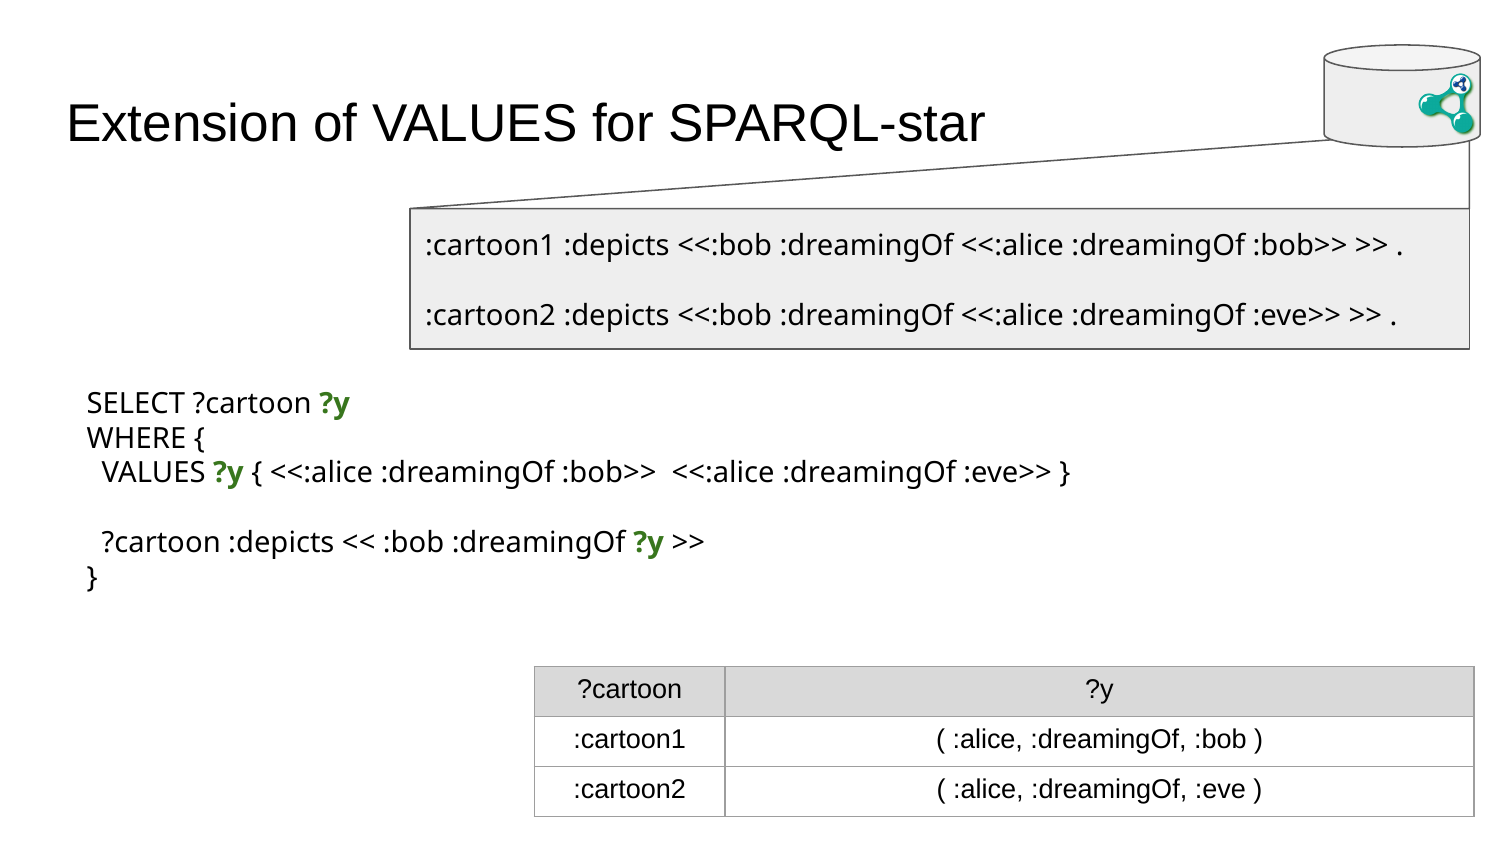

# Extension of VALUES for SPARQL-star
:cartoon1 :depicts <<:bob :dreamingOf <<:alice :dreamingOf :bob>> >> .
:cartoon2 :depicts <<:bob :dreamingOf <<:alice :dreamingOf :eve>> >> .
SELECT ?cartoon ?y
WHERE {
 VALUES ?y { <<:alice :dreamingOf :bob>> <<:alice :dreamingOf :eve>> }
 ?cartoon :depicts << :bob :dreamingOf ?y >>
}
| ?cartoon | ?y |
| --- | --- |
| :cartoon1 | ( :alice, :dreamingOf, :bob ) |
| :cartoon2 | ( :alice, :dreamingOf, :eve ) |